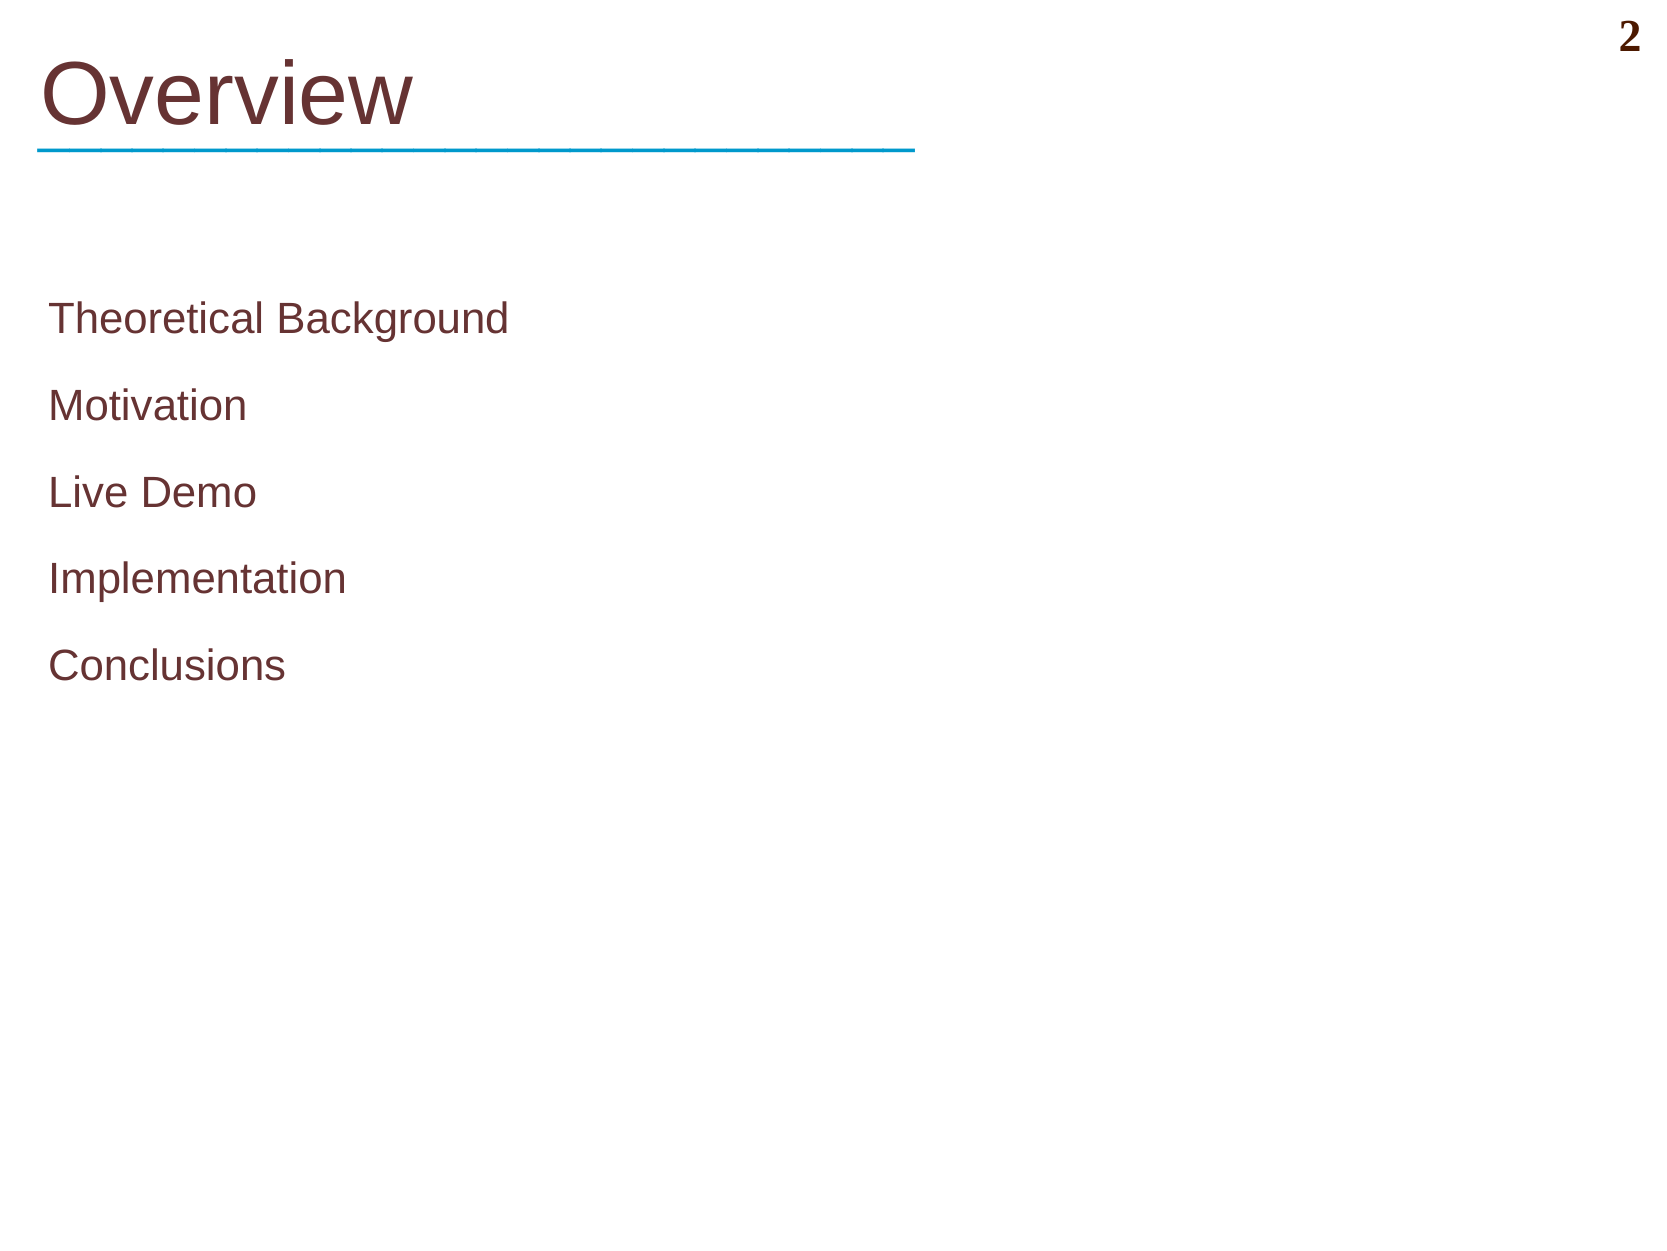

2
# Overview
____________________________
Theoretical Background
Motivation
Live Demo
Implementation
Conclusions